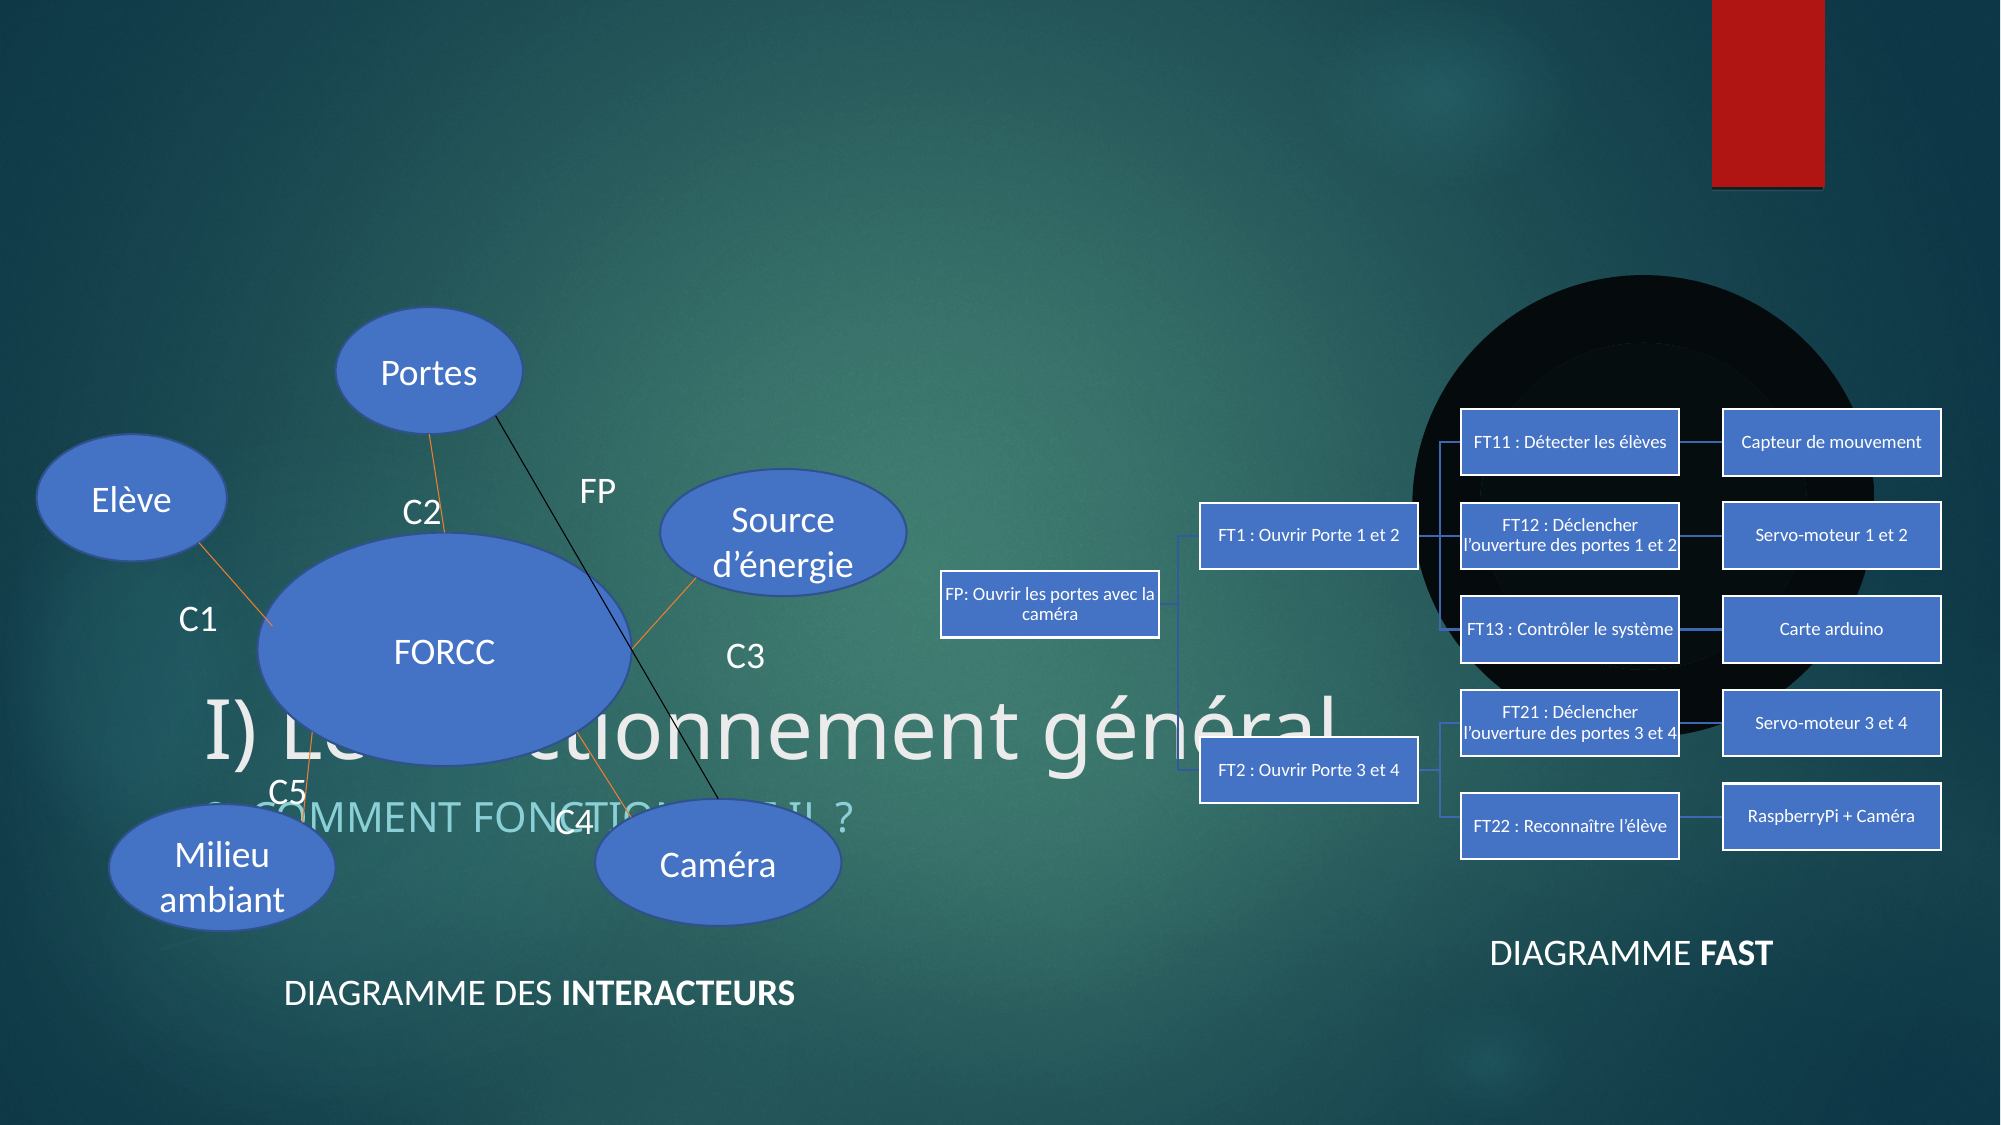

Portes
FT11 : Détecter les élèves
Capteur de mouvement
Servo-moteur 1 et 2
FT1 : Ouvrir Porte 1 et 2
FT12 : Déclencher l’ouverture des portes 1 et 2
FP: Ouvrir les portes avec la caméra
FT13 : Contrôler le système
Carte arduino
FT21 : Déclencher l’ouverture des portes 3 et 4
Servo-moteur 3 et 4
FT2 : Ouvrir Porte 3 et 4
RaspberryPi + Caméra
FT22 : Reconnaître l’élève
Elève
FP
Source d’énergie
# I) Le fonctionnement général
C2
FORCC
C1
C3
C5
2. Comment fonctionne-t-il ?
C4
Caméra
Milieu ambiant
DIAGRAMME FAST
DIAGRAMME DES INTERACTEURS